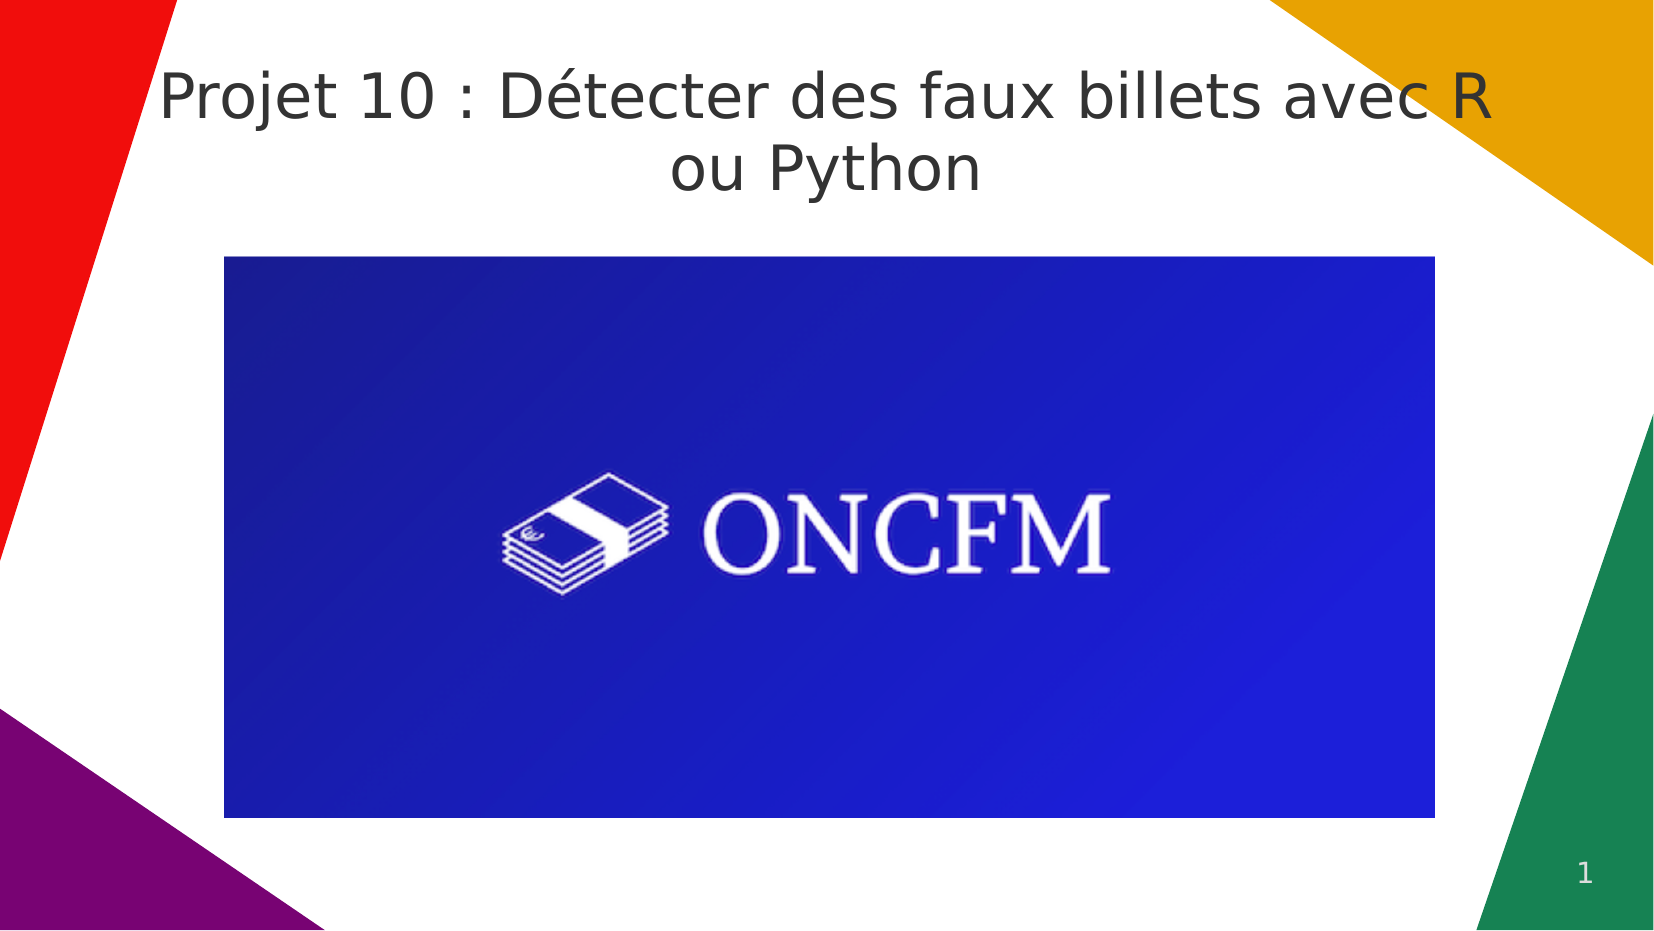

# Projet 10 : Détecter des faux billets avec R ou Python
1